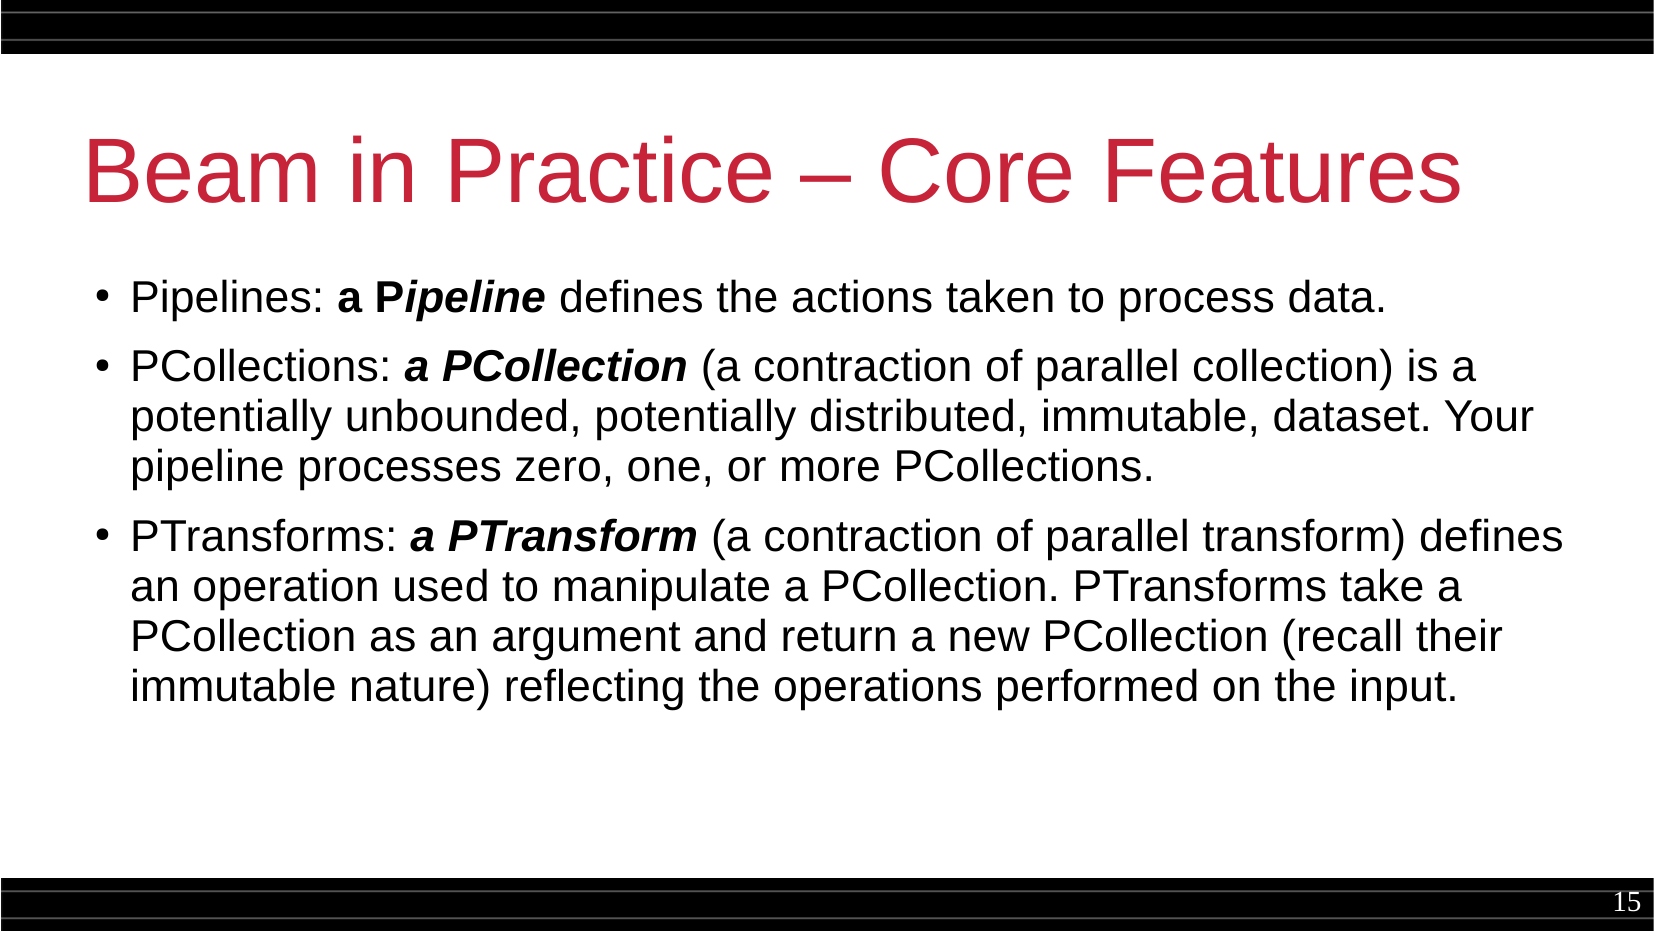

# Beam in Practice – Core Features
Pipelines: a Pipeline defines the actions taken to process data.
PCollections: a PCollection (a contraction of parallel collection) is a potentially unbounded, potentially distributed, immutable, dataset. Your pipeline processes zero, one, or more PCollections.
PTransforms: a PTransform (a contraction of parallel transform) defines an operation used to manipulate a PCollection. PTransforms take a PCollection as an argument and return a new PCollection (recall their immutable nature) reflecting the operations performed on the input.